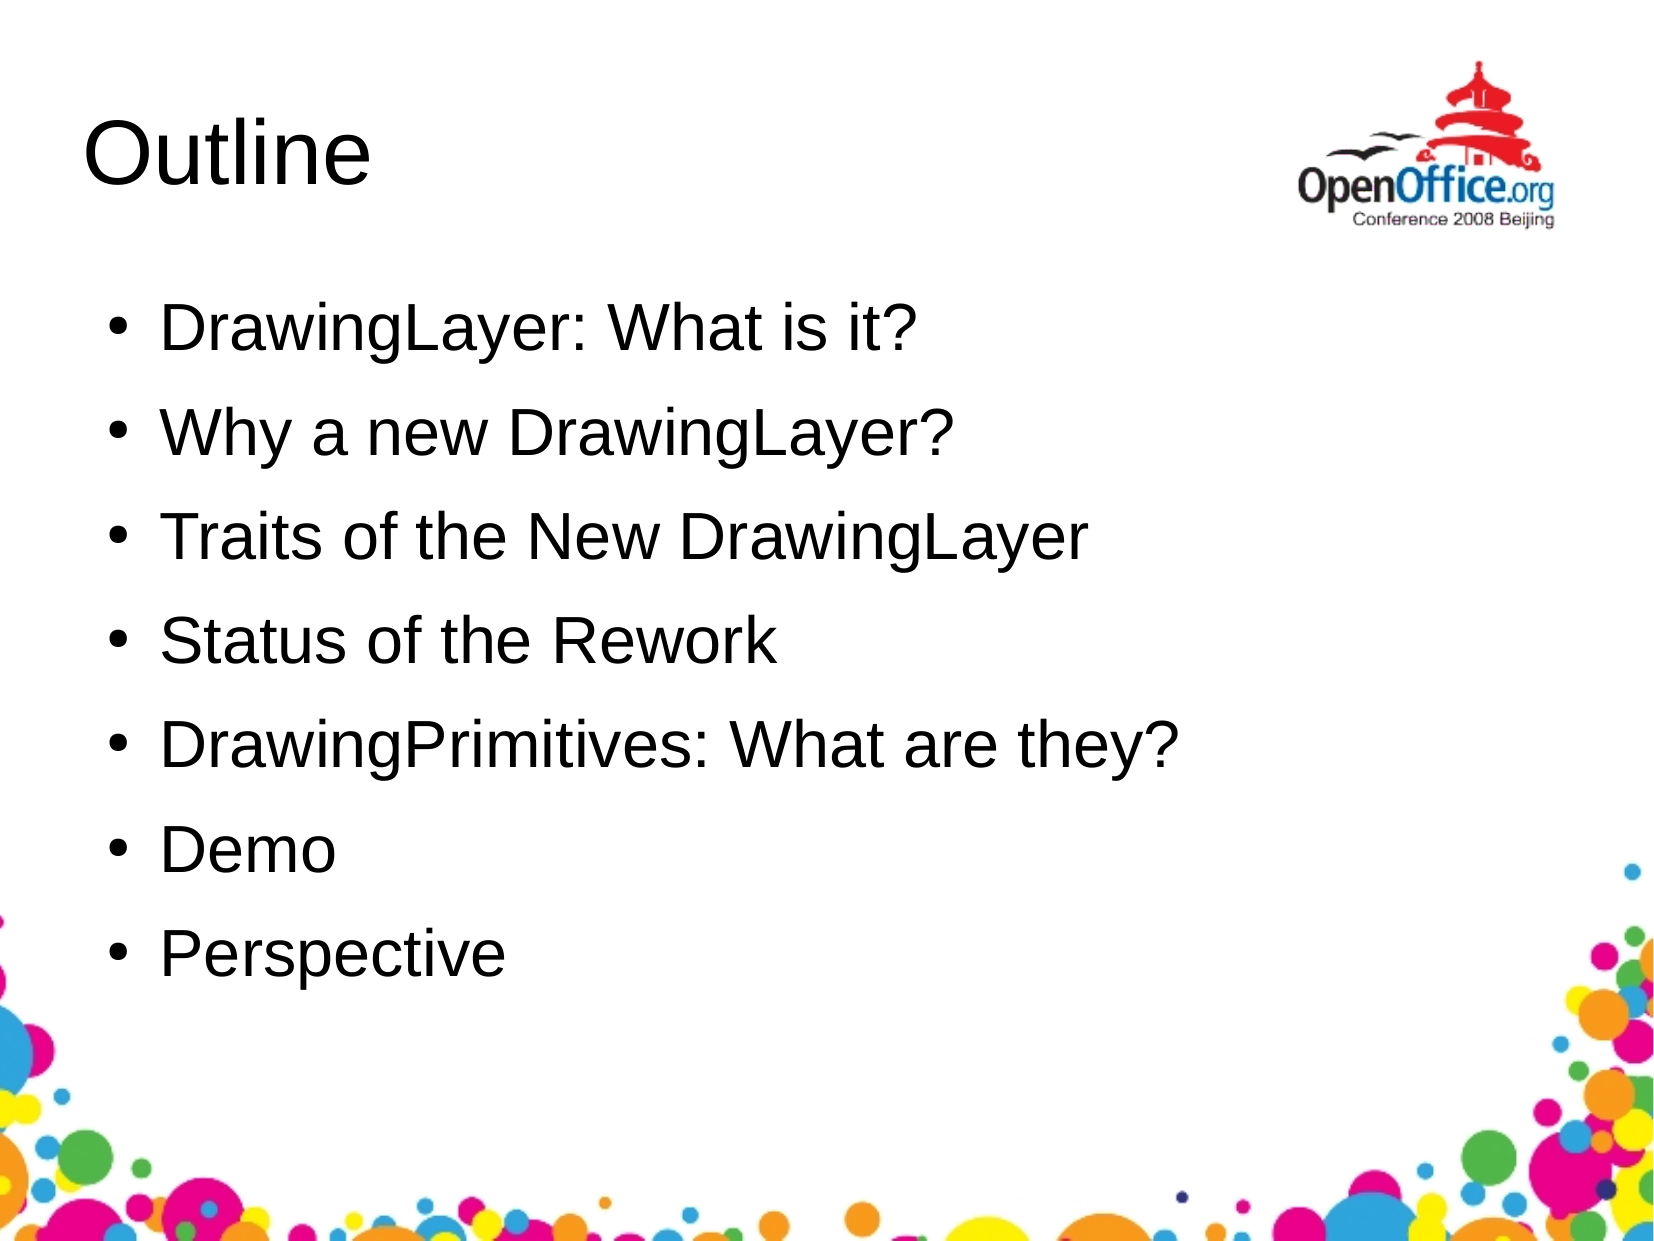

# Outline
DrawingLayer: What is it?
Why a new DrawingLayer?
Traits of the New DrawingLayer
Status of the Rework
DrawingPrimitives: What are they?
Demo
Perspective